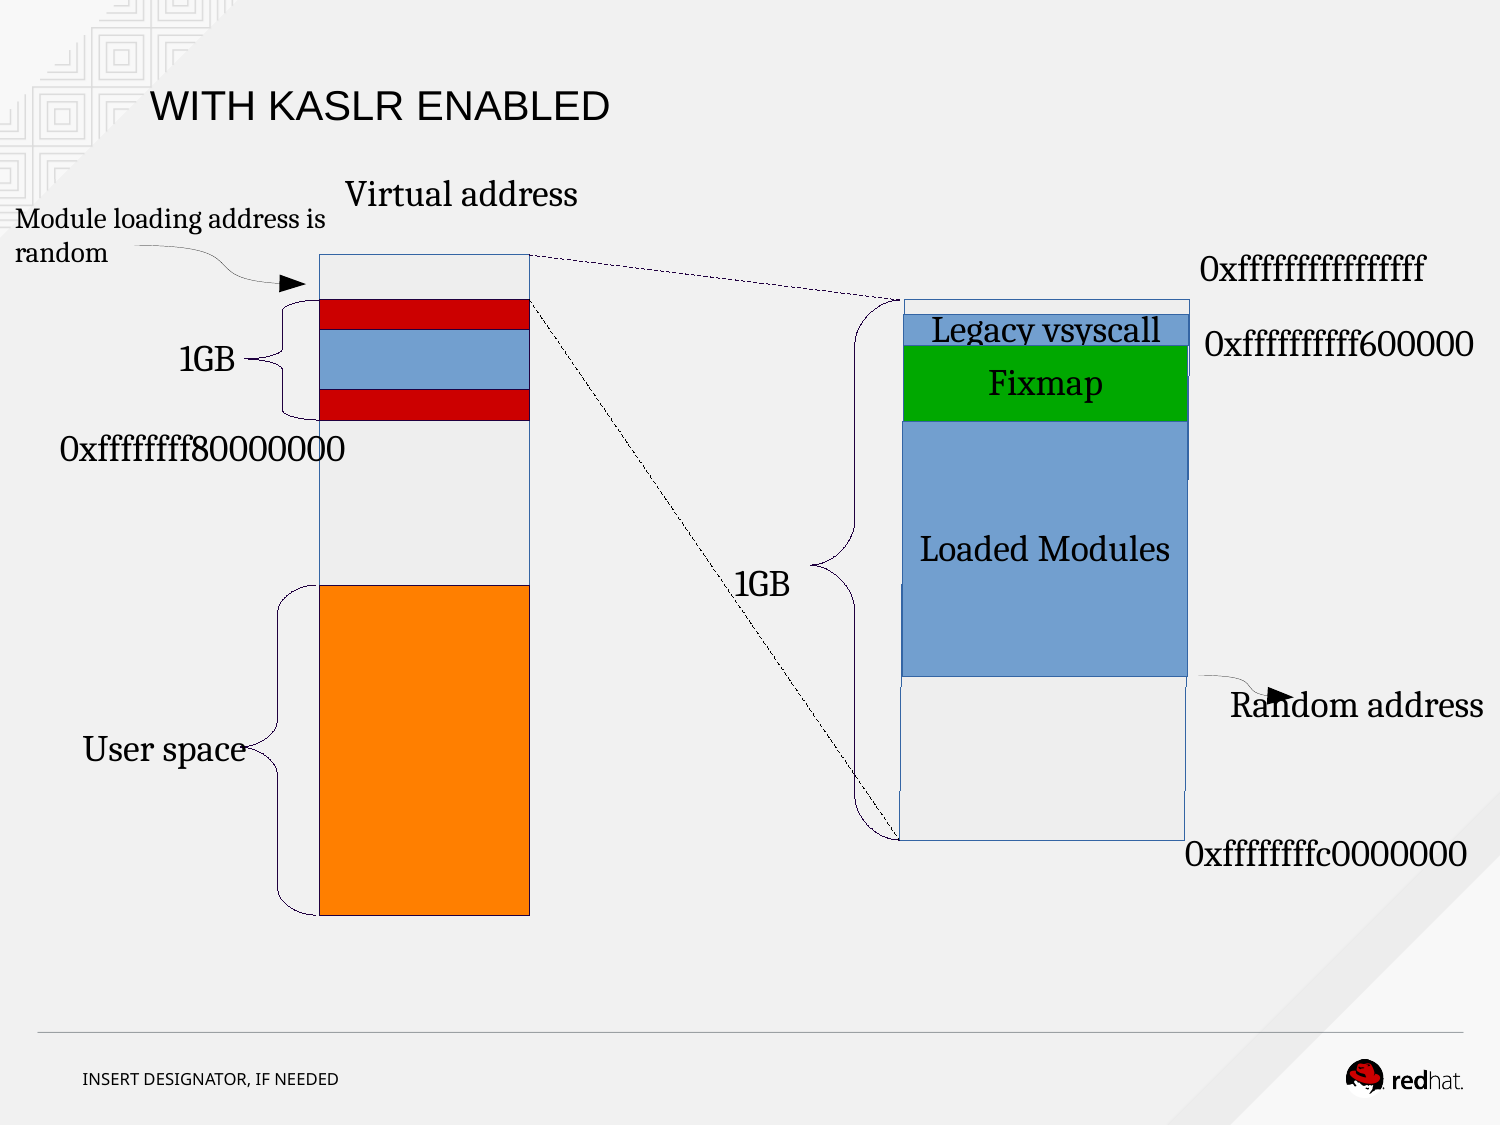

WITH KASLR ENABLED
Virtual address
Module loading address is random
0xffffffffffffffff
Legacy vsyscall
0xffffffffff600000
1GB
Fixmap
0xffffffff80000000
Loaded Modules
1GB
Random address
User space
0xffffffffc0000000